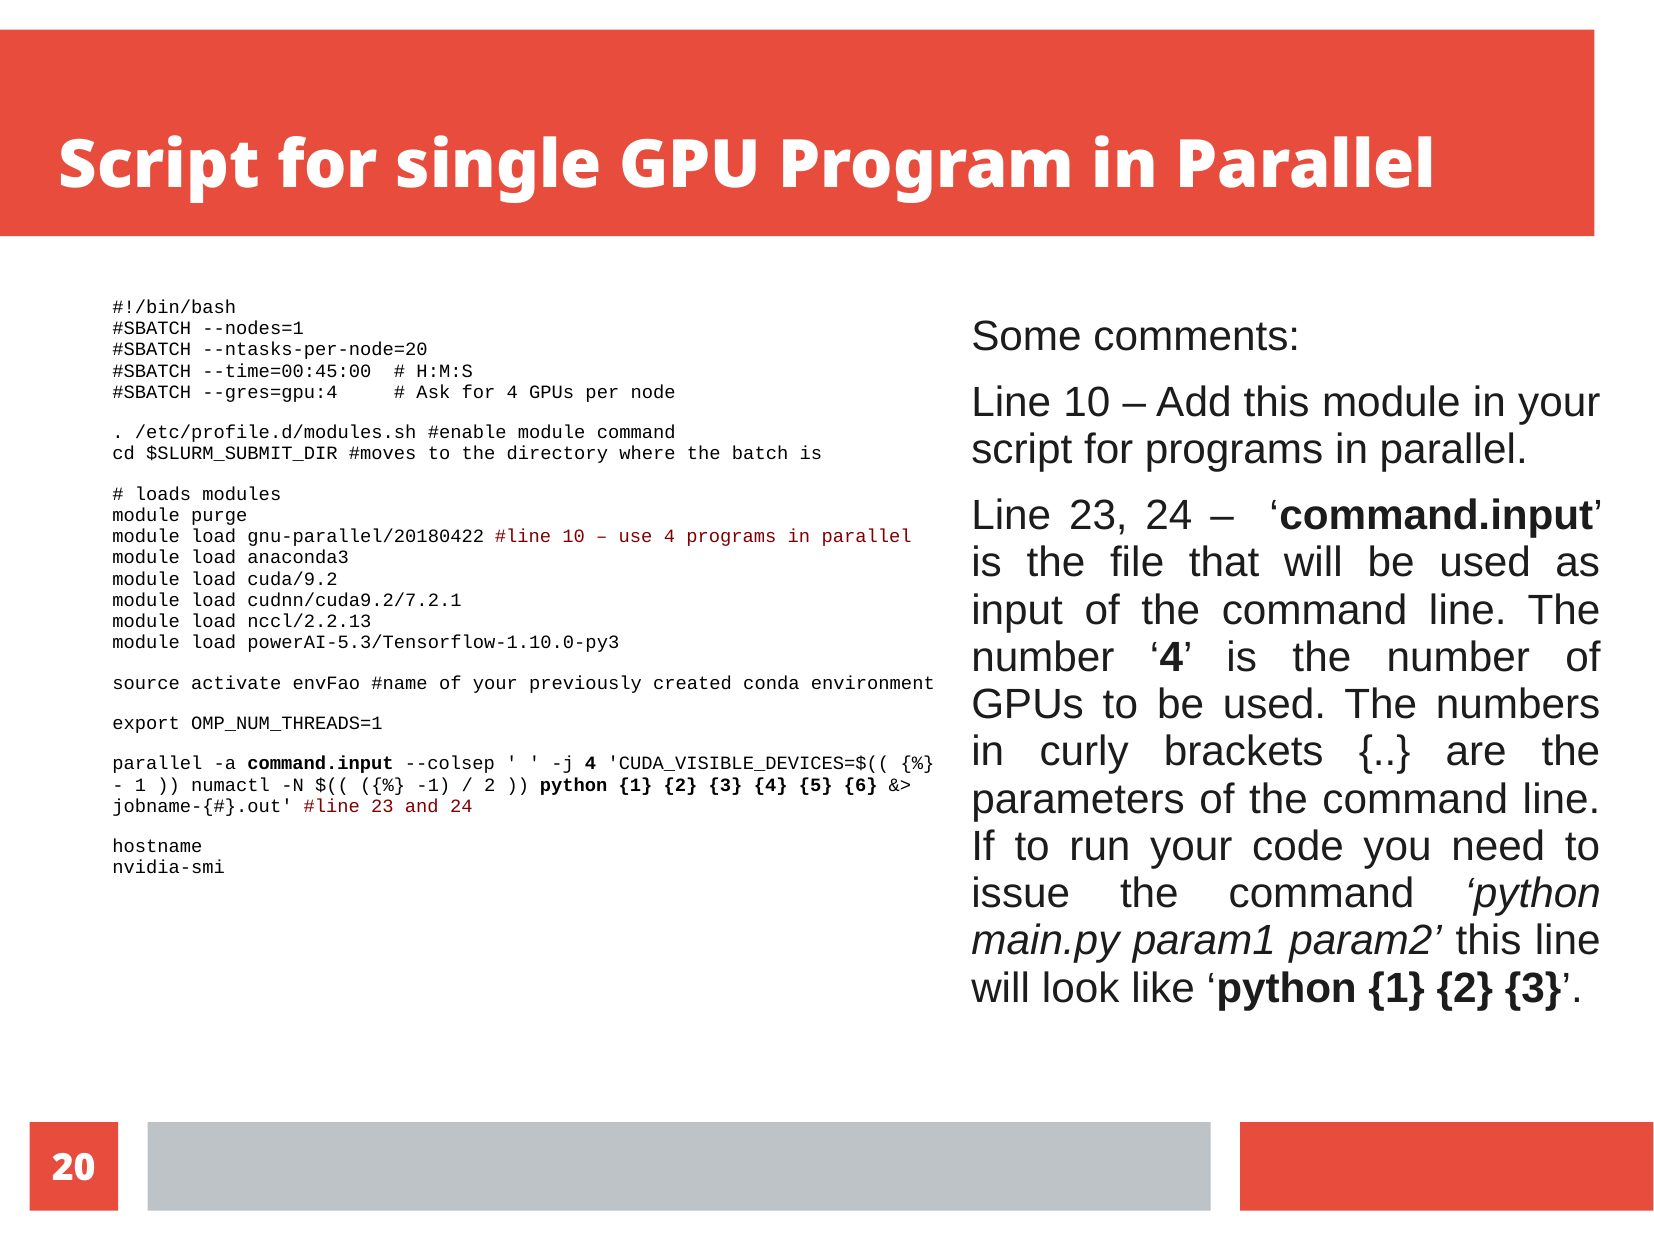

# Script for single GPU Program in Parallel
#!/bin/bash
#SBATCH --nodes=1
#SBATCH --ntasks-per-node=20
#SBATCH --time=00:45:00 # H:M:S
#SBATCH --gres=gpu:4 # Ask for 4 GPUs per node
. /etc/profile.d/modules.sh #enable module command
cd $SLURM_SUBMIT_DIR #moves to the directory where the batch is
# loads modules
module purge
module load gnu-parallel/20180422 #line 10 – use 4 programs in parallel
module load anaconda3
module load cuda/9.2
module load cudnn/cuda9.2/7.2.1
module load nccl/2.2.13
module load powerAI-5.3/Tensorflow-1.10.0-py3
source activate envFao #name of your previously created conda environment
export OMP_NUM_THREADS=1
parallel -a command.input --colsep ' ' -j 4 'CUDA_VISIBLE_DEVICES=$(( {%} - 1 )) numactl -N $(( ({%} -1) / 2 )) python {1} {2} {3} {4} {5} {6} &> jobname-{#}.out' #line 23 and 24
hostname
nvidia-smi
Some comments:
Line 10 – Add this module in your script for programs in parallel.
Line 23, 24 – ‘command.input’ is the file that will be used as input of the command line. The number ‘4’ is the number of GPUs to be used. The numbers in curly brackets {..} are the parameters of the command line. If to run your code you need to issue the command ‘python main.py param1 param2’ this line will look like ‘python {1} {2} {3}’.
20